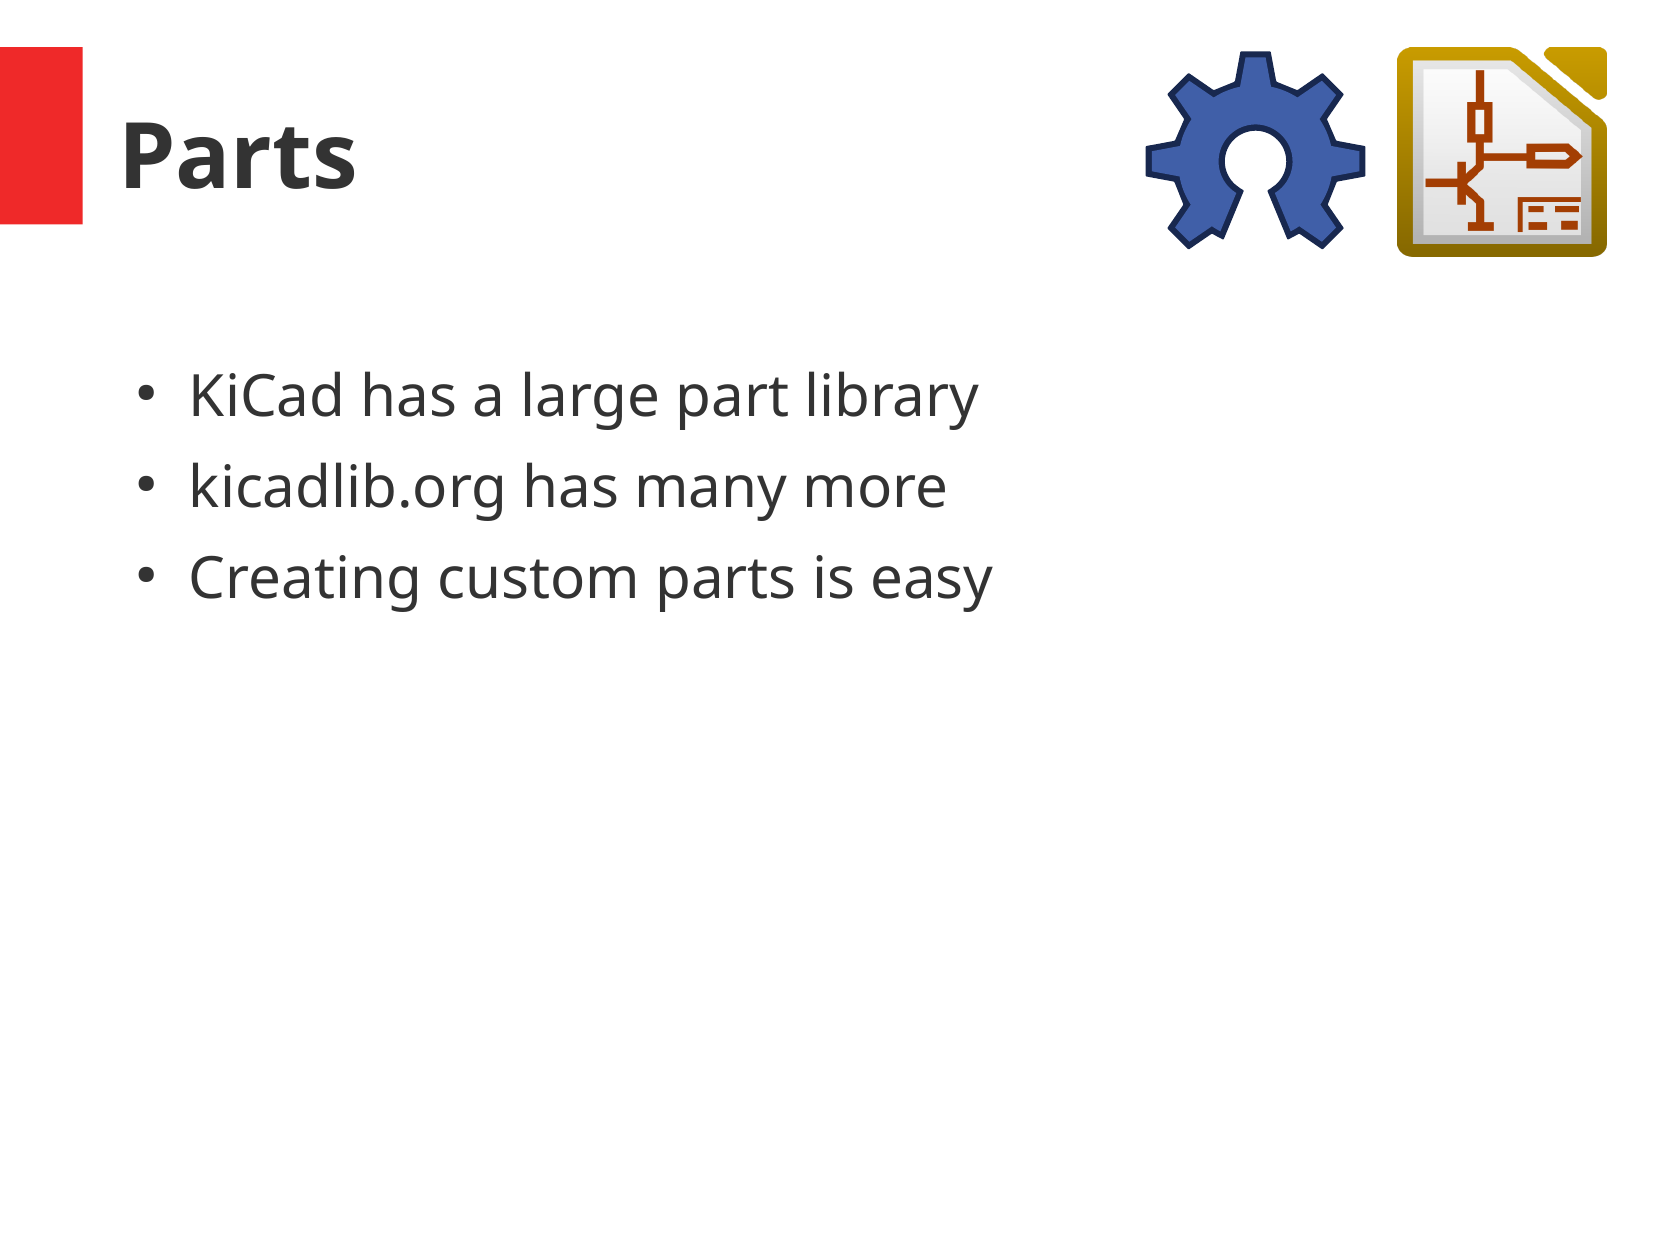

# Parts
KiCad has a large part library
kicadlib.org has many more
Creating custom parts is easy